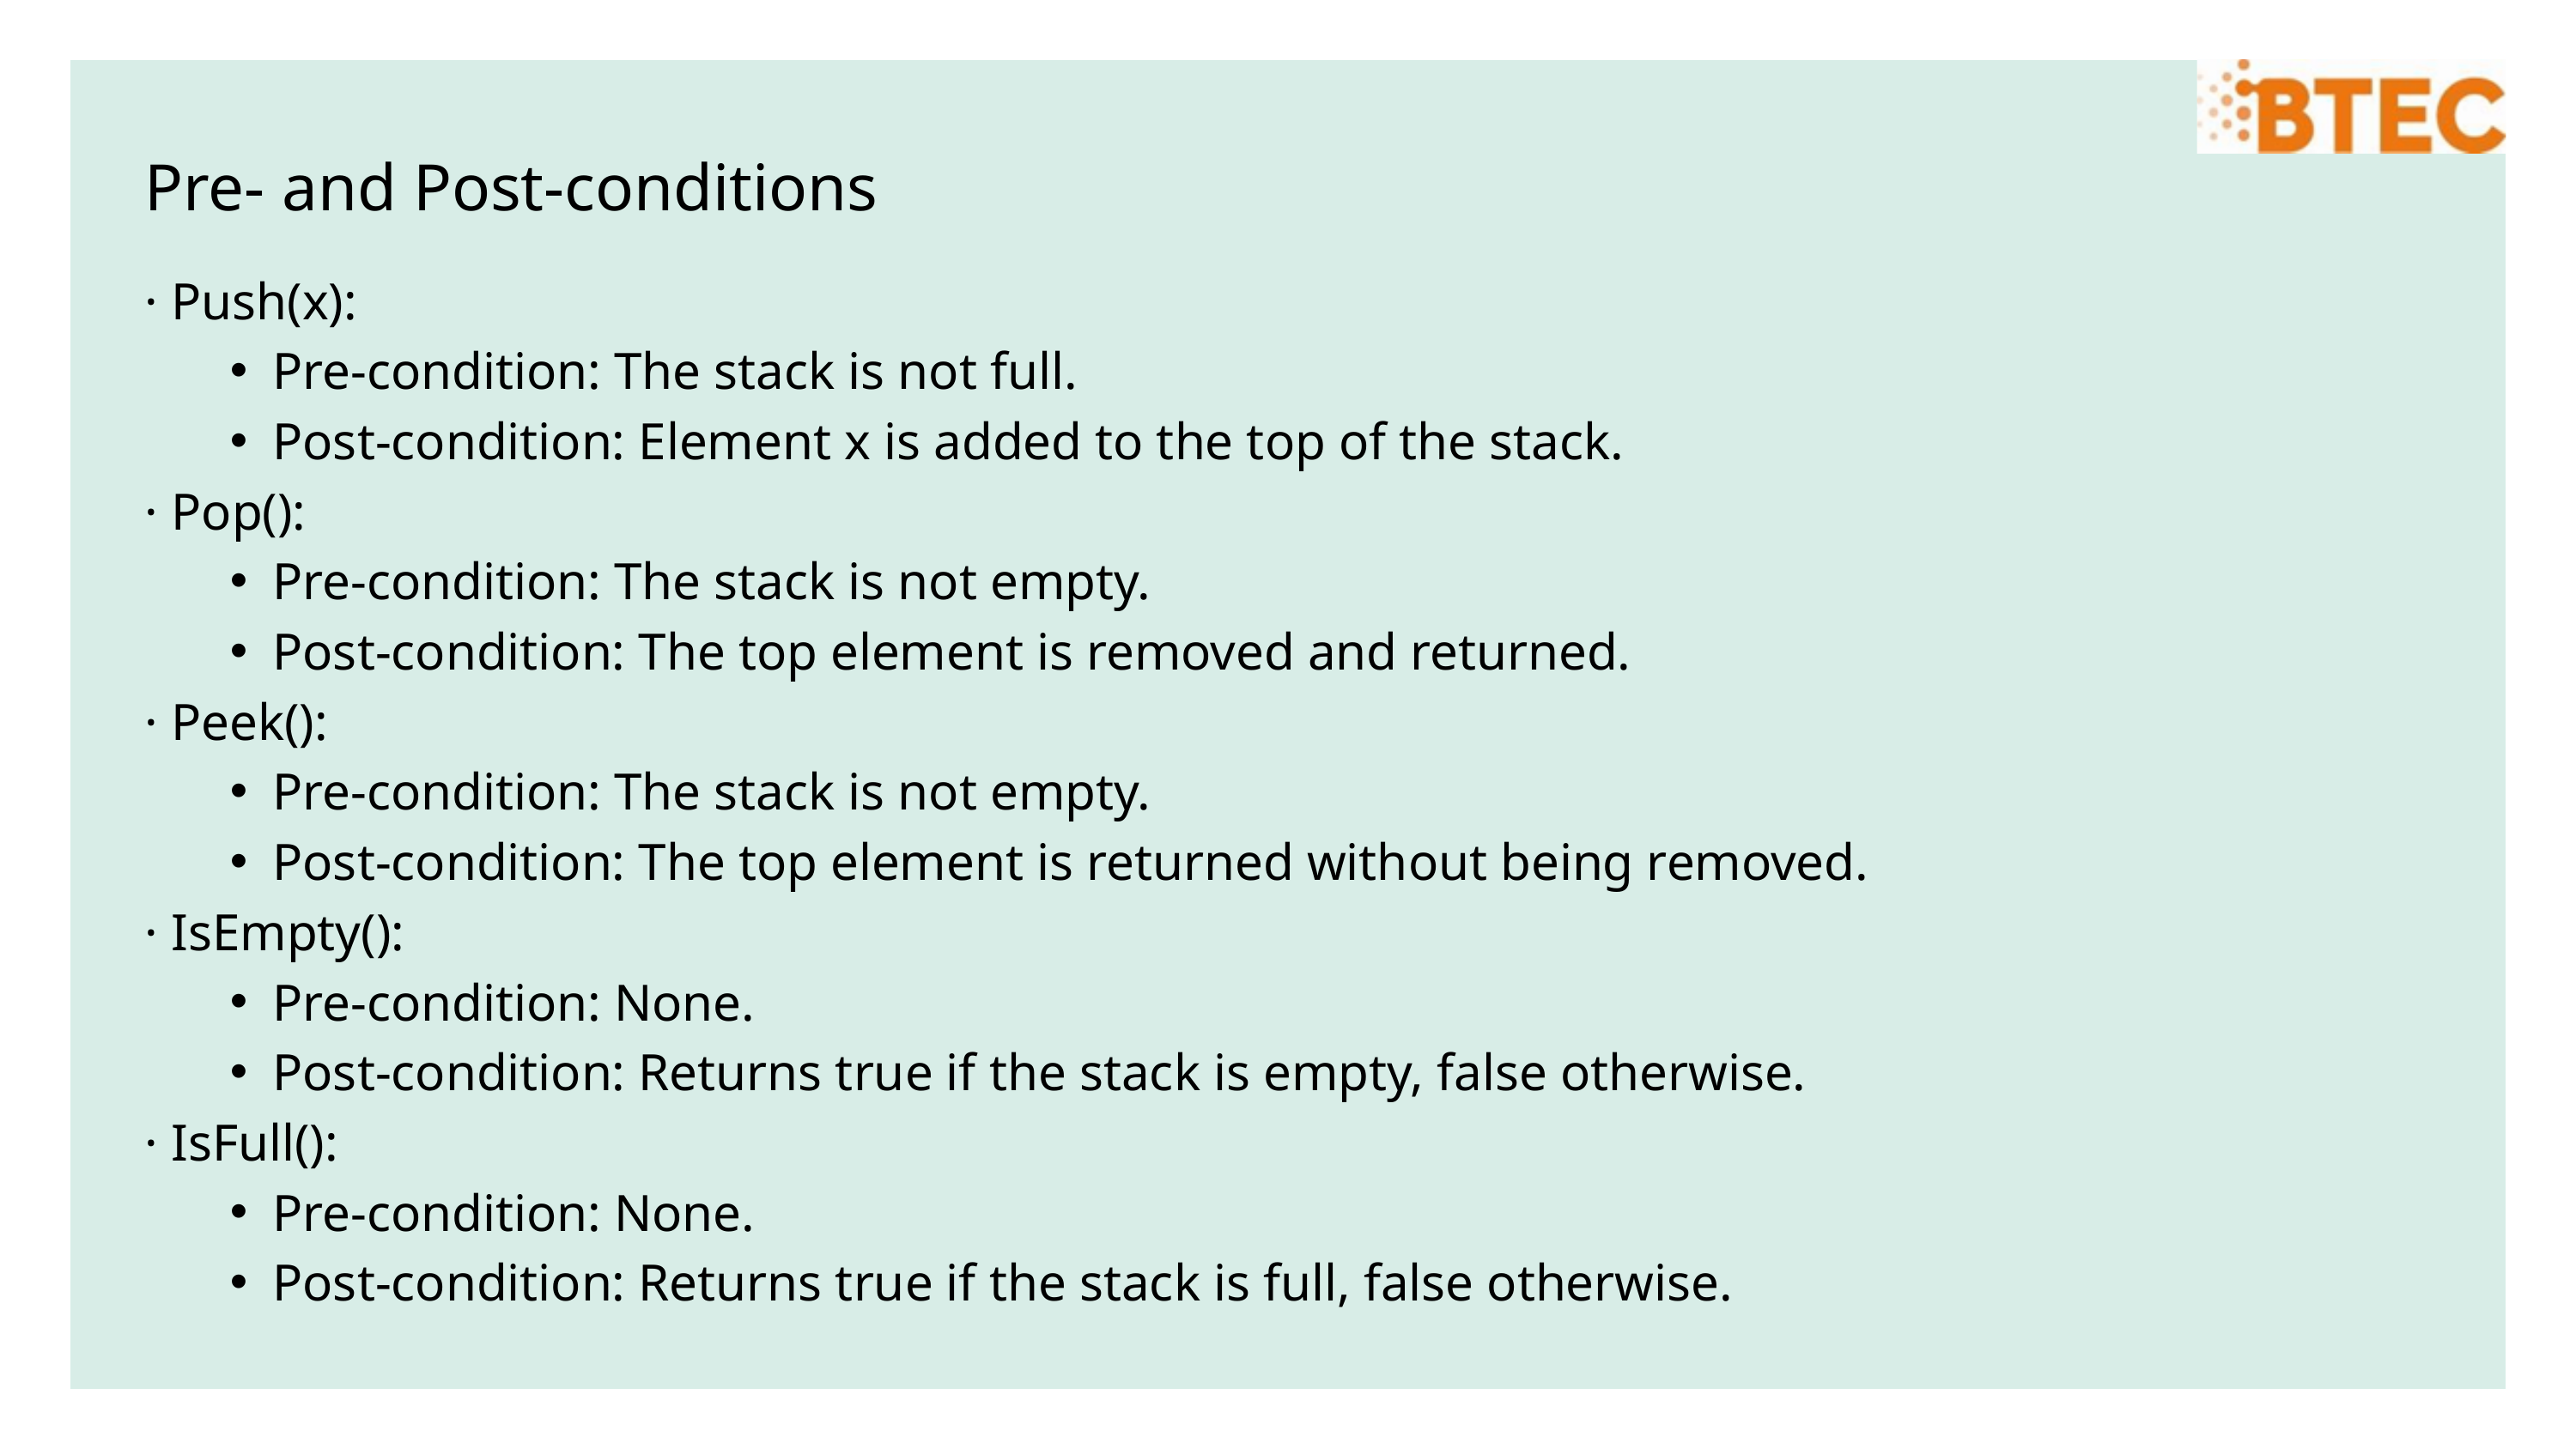

Pre- and Post-conditions
· Push(x):
Pre-condition: The stack is not full.
Post-condition: Element x is added to the top of the stack.
· Pop():
Pre-condition: The stack is not empty.
Post-condition: The top element is removed and returned.
· Peek():
Pre-condition: The stack is not empty.
Post-condition: The top element is returned without being removed.
· IsEmpty():
Pre-condition: None.
Post-condition: Returns true if the stack is empty, false otherwise.
· IsFull():
Pre-condition: None.
Post-condition: Returns true if the stack is full, false otherwise.